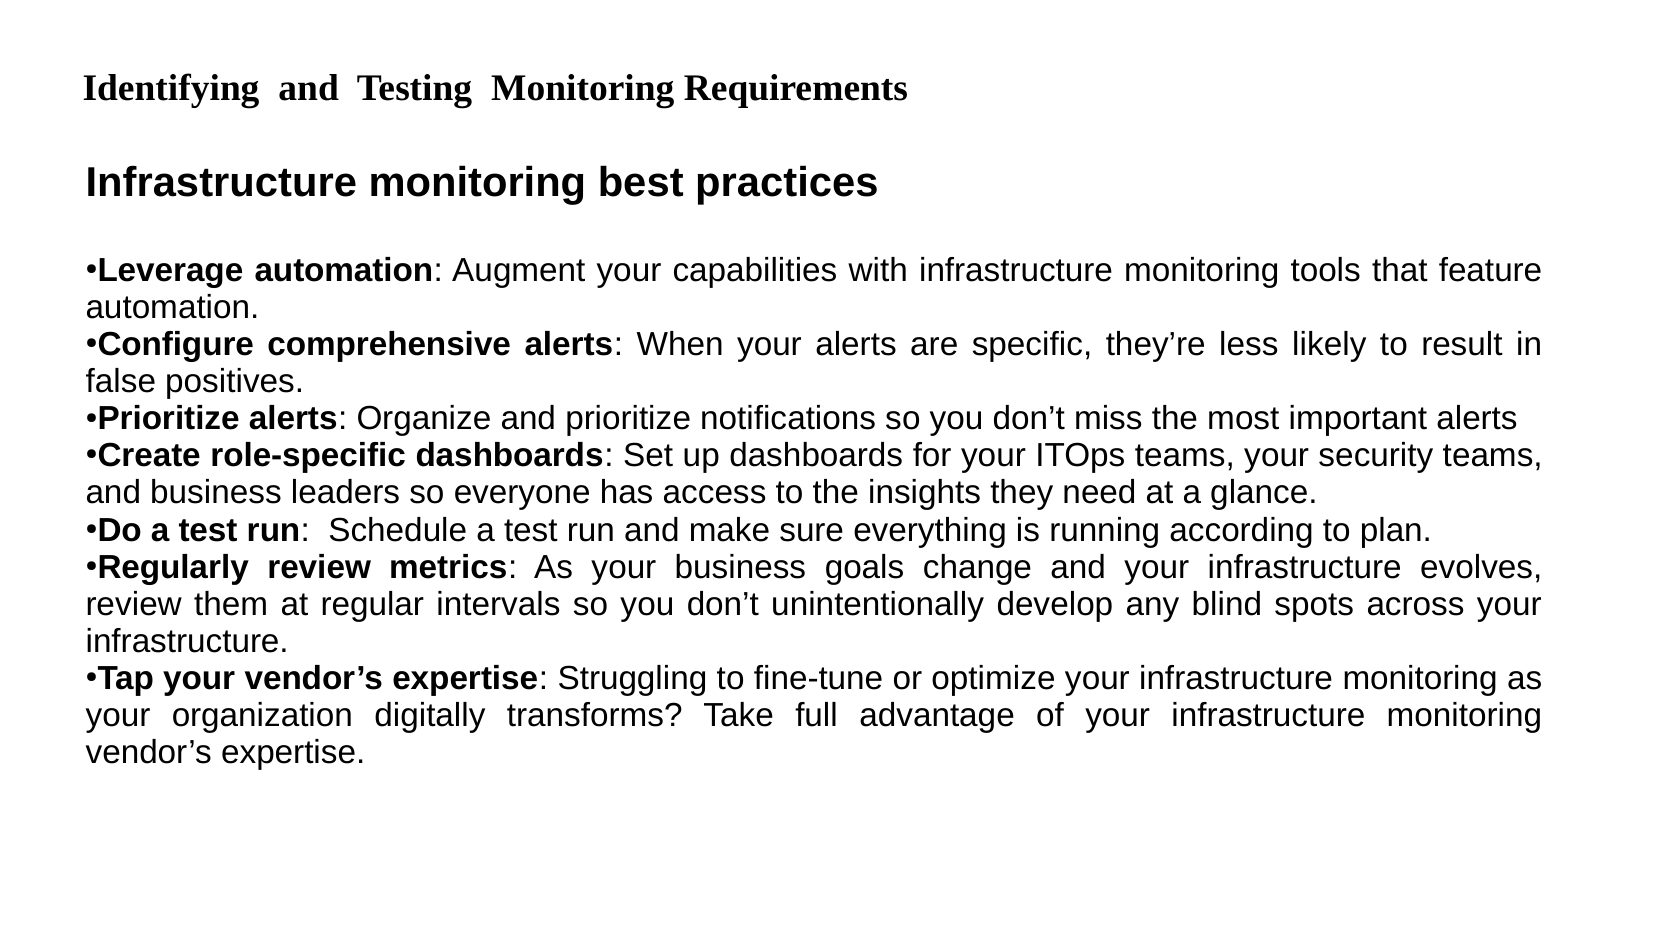

# Identifying and Testing Monitoring Requirements
Infrastructure monitoring best practices
Leverage automation: Augment your capabilities with infrastructure monitoring tools that feature automation.
Configure comprehensive alerts: When your alerts are specific, they’re less likely to result in false positives.
Prioritize alerts: Organize and prioritize notifications so you don’t miss the most important alerts
Create role-specific dashboards: Set up dashboards for your ITOps teams, your security teams, and business leaders so everyone has access to the insights they need at a glance.
Do a test run: Schedule a test run and make sure everything is running according to plan.
Regularly review metrics: As your business goals change and your infrastructure evolves, review them at regular intervals so you don’t unintentionally develop any blind spots across your infrastructure.
Tap your vendor’s expertise: Struggling to fine-tune or optimize your infrastructure monitoring as your organization digitally transforms? Take full advantage of your infrastructure monitoring vendor’s expertise.